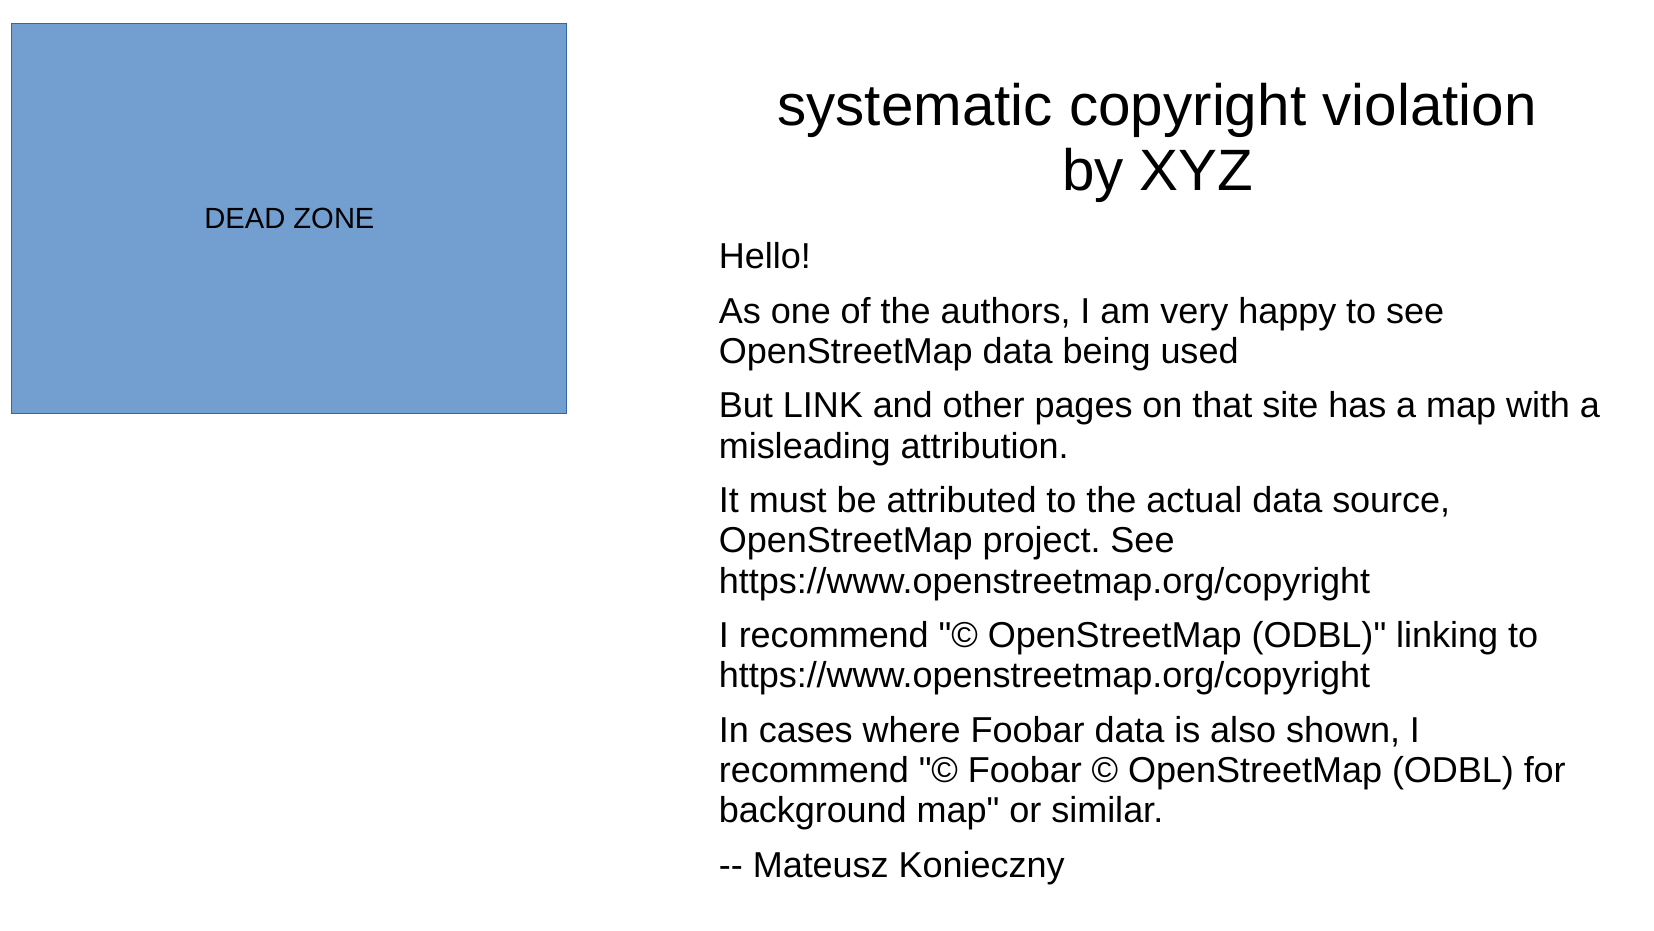

# systematic copyright violation by XYZ
Hello!
As one of the authors, I am very happy to see OpenStreetMap data being used
But LINK and other pages on that site has a map with a misleading attribution.
It must be attributed to the actual data source, OpenStreetMap project. See https://www.openstreetmap.org/copyright
I recommend "© OpenStreetMap (ODBL)" linking to https://www.openstreetmap.org/copyright
In cases where Foobar data is also shown, I recommend "© Foobar © OpenStreetMap (ODBL) for background map" or similar.
-- Mateusz Konieczny